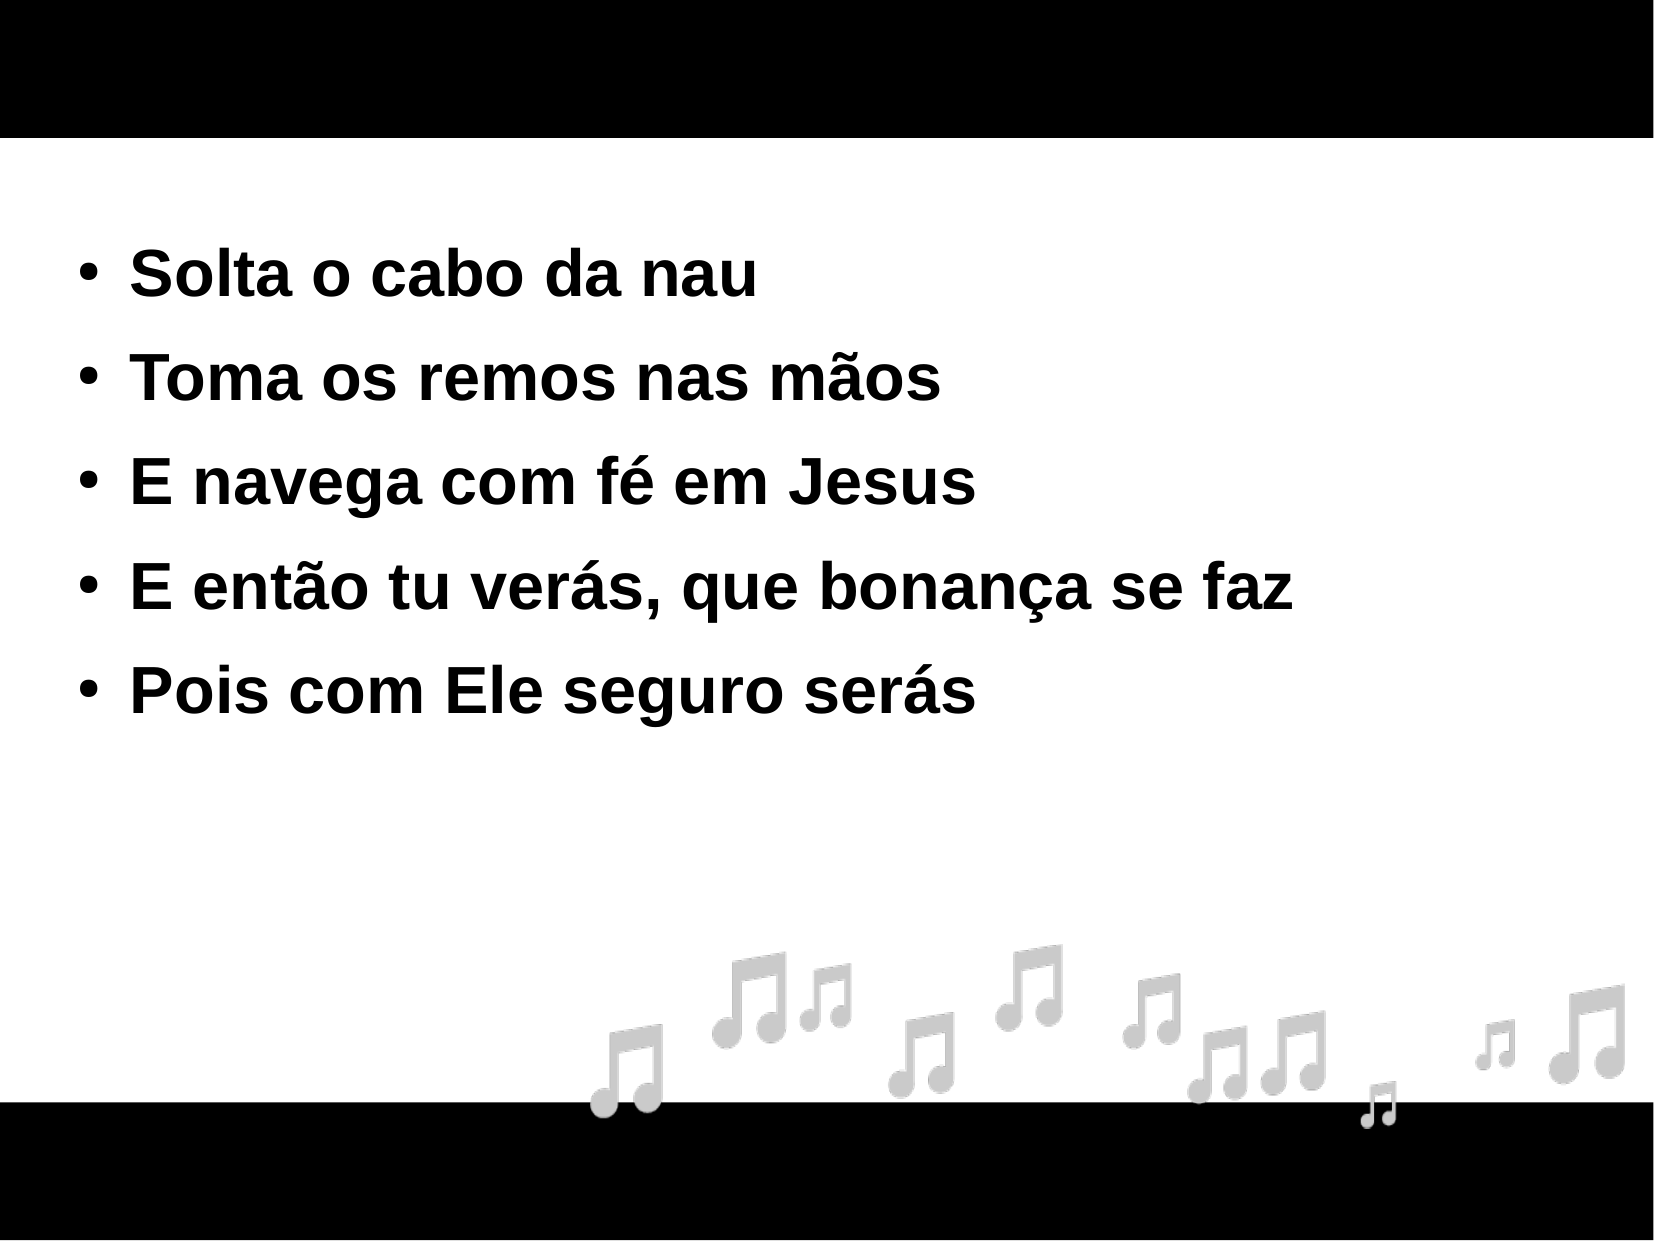

# Solta o cabo da nau
Toma os remos nas mãos
E navega com fé em Jesus
E então tu verás, que bonança se faz
Pois com Ele seguro serás